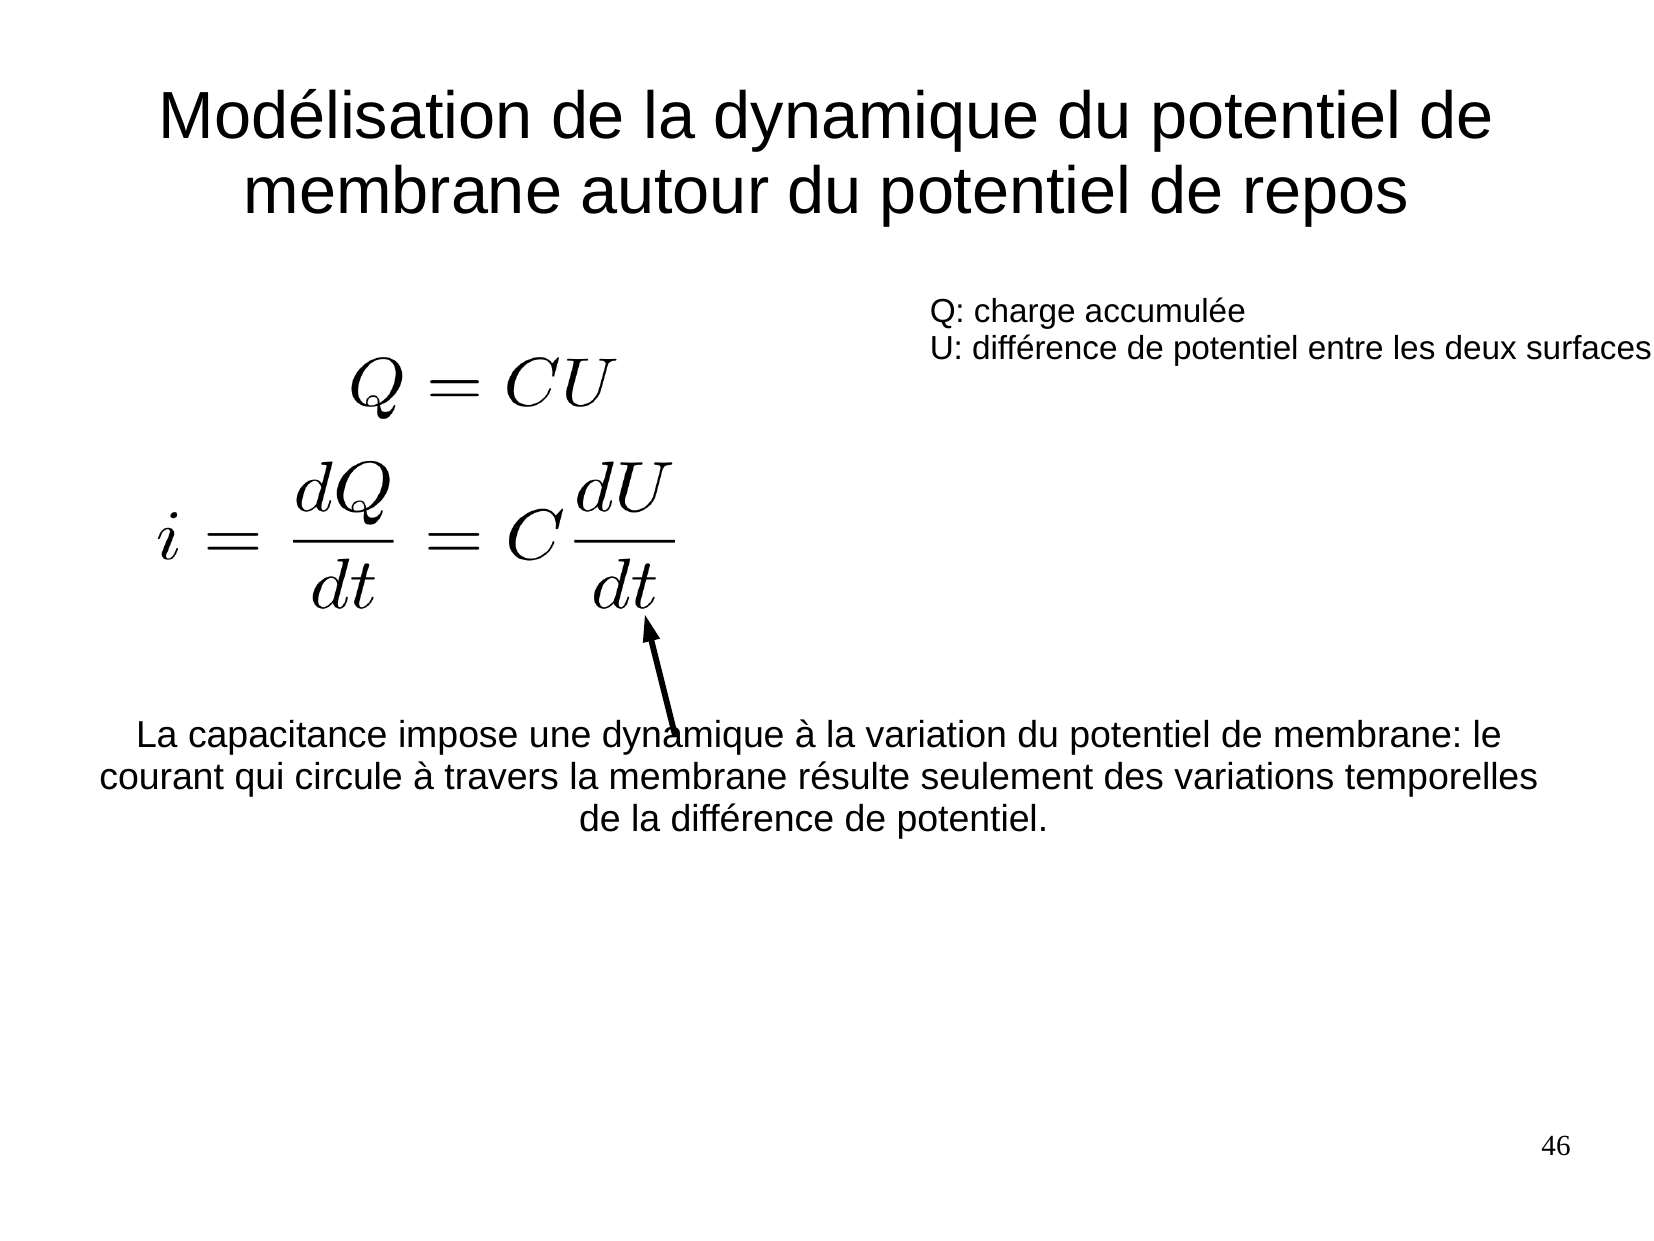

# Modélisation de la dynamique du potentiel de membrane autour du potentiel de repos
Q: charge accumulée
U: différence de potentiel entre les deux surfaces
La capacitance impose une dynamique à la variation du potentiel de membrane: le courant qui circule à travers la membrane résulte seulement des variations temporelles de la différence de potentiel.
46